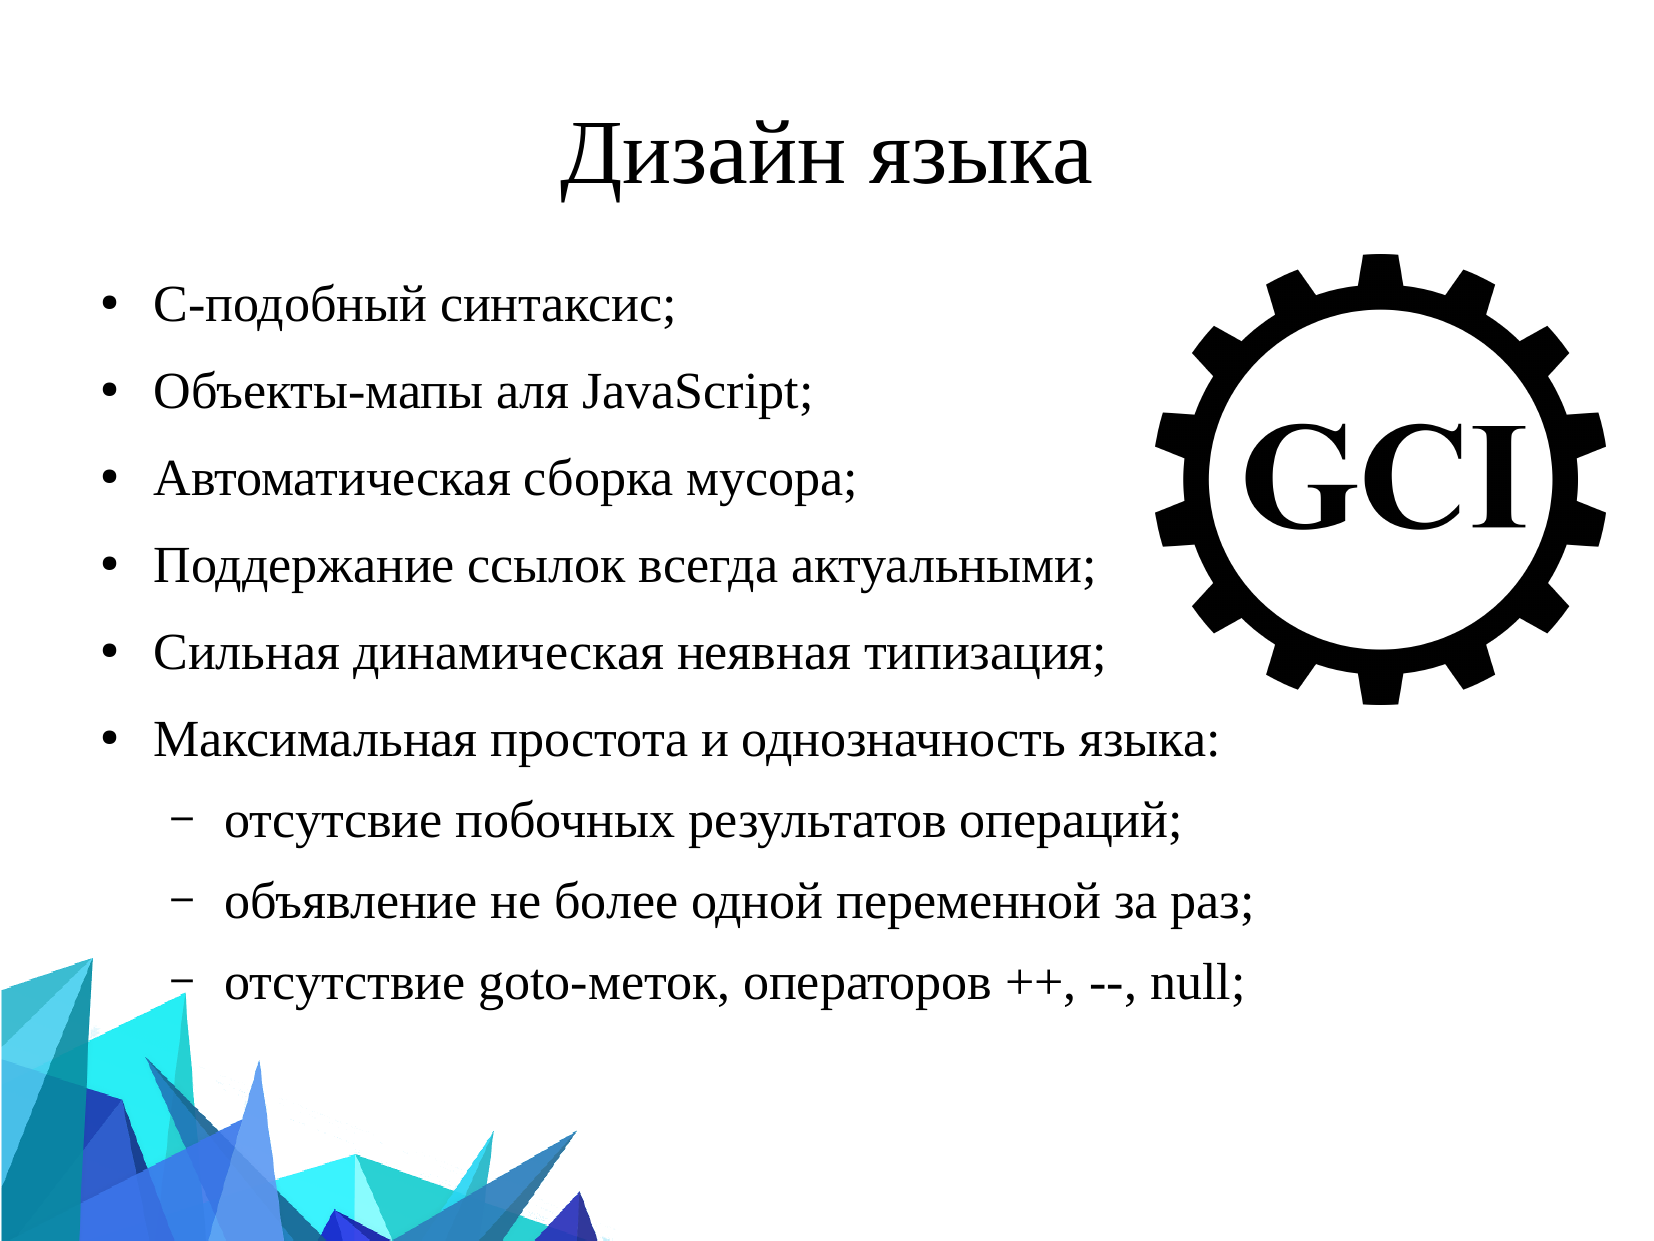

# Дизайн языка
C-подобный синтаксис;
Объекты-мапы аля JavaScript;
Автоматическая сборка мусора;
Поддержание ссылок всегда актуальными;
Сильная динамическая неявная типизация;
Максимальная простота и однозначность языка:
отсутсвие побочных результатов операций;
объявление не более одной переменной за раз;
отсутствие goto-меток, операторов ++, --, null;